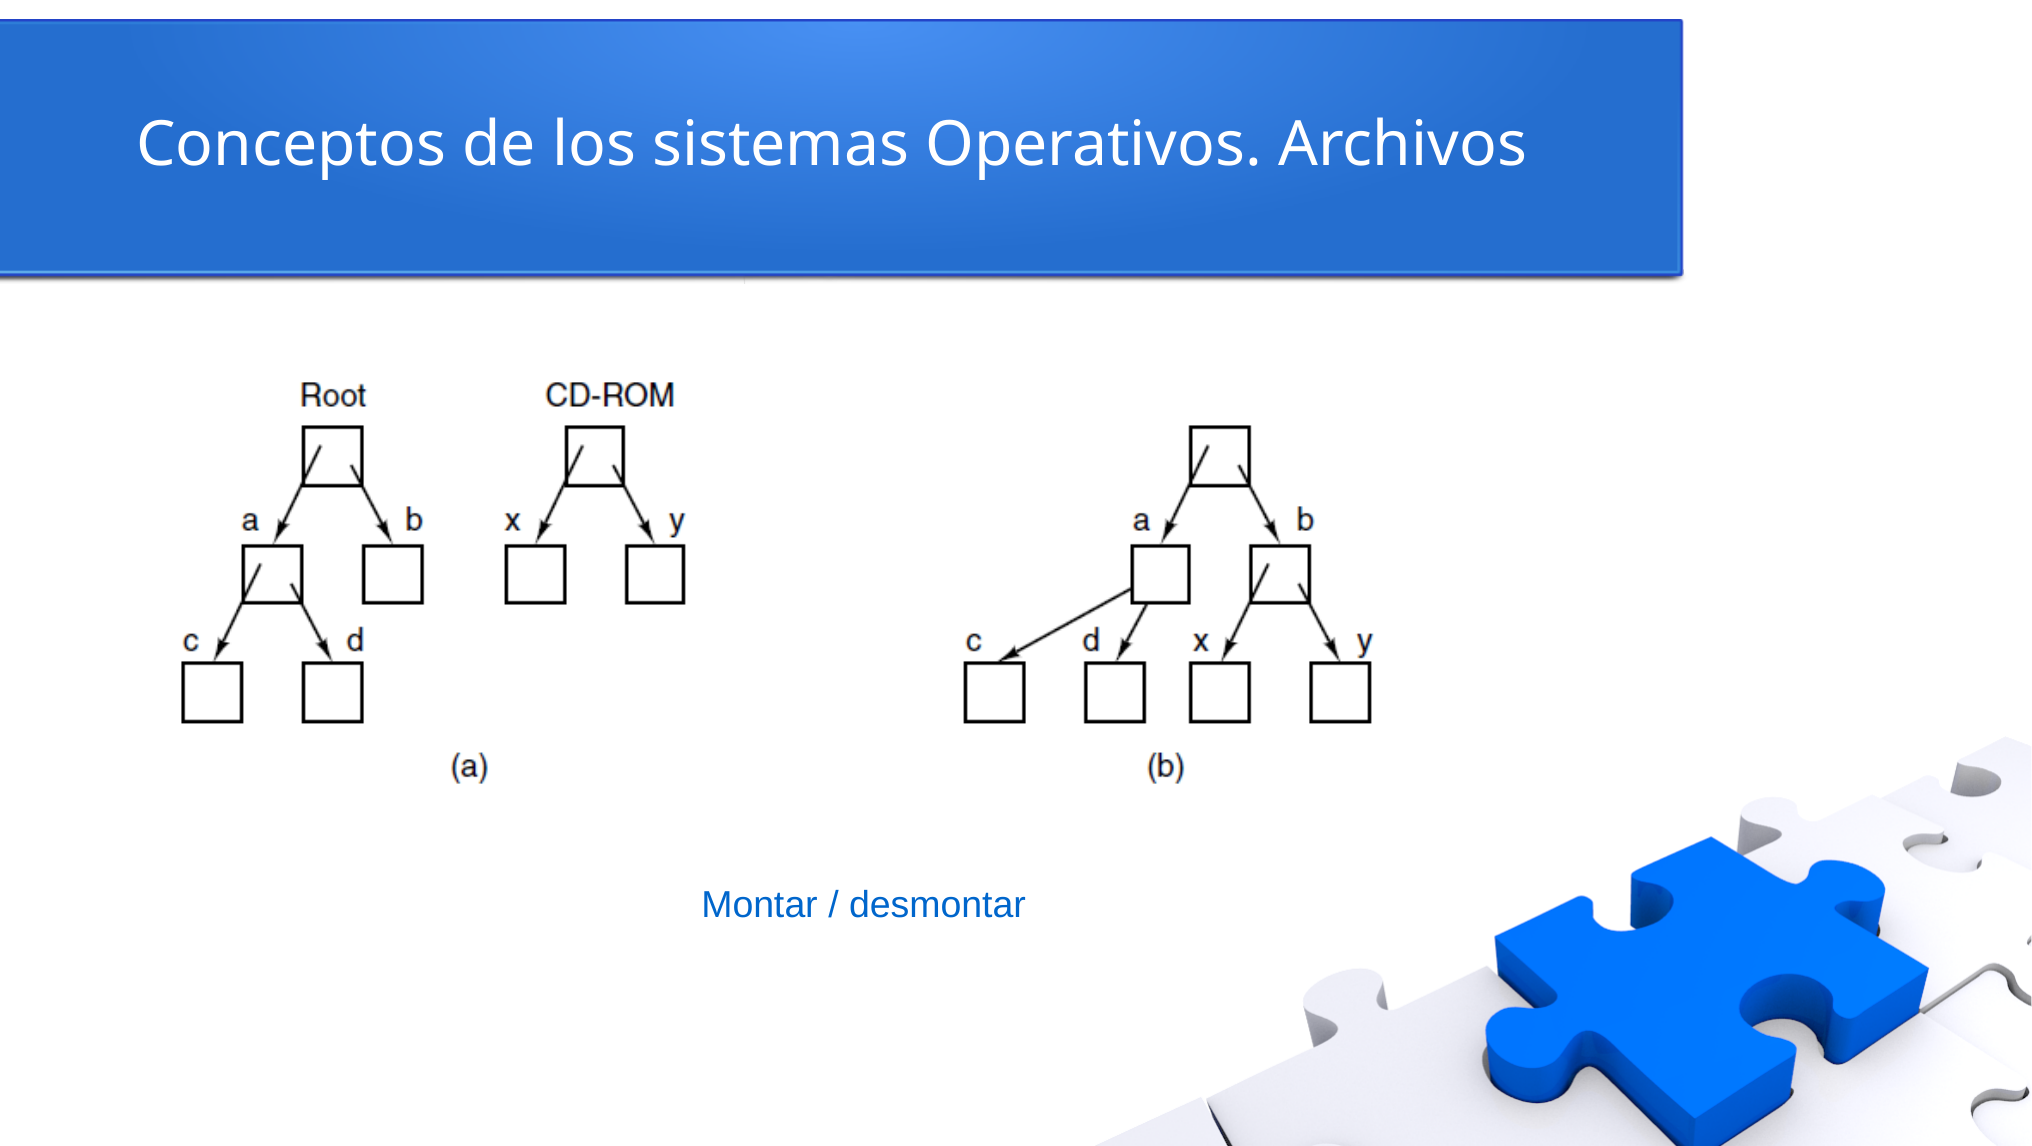

# Conceptos de los sistemas Operativos. Archivos
Montar / desmontar